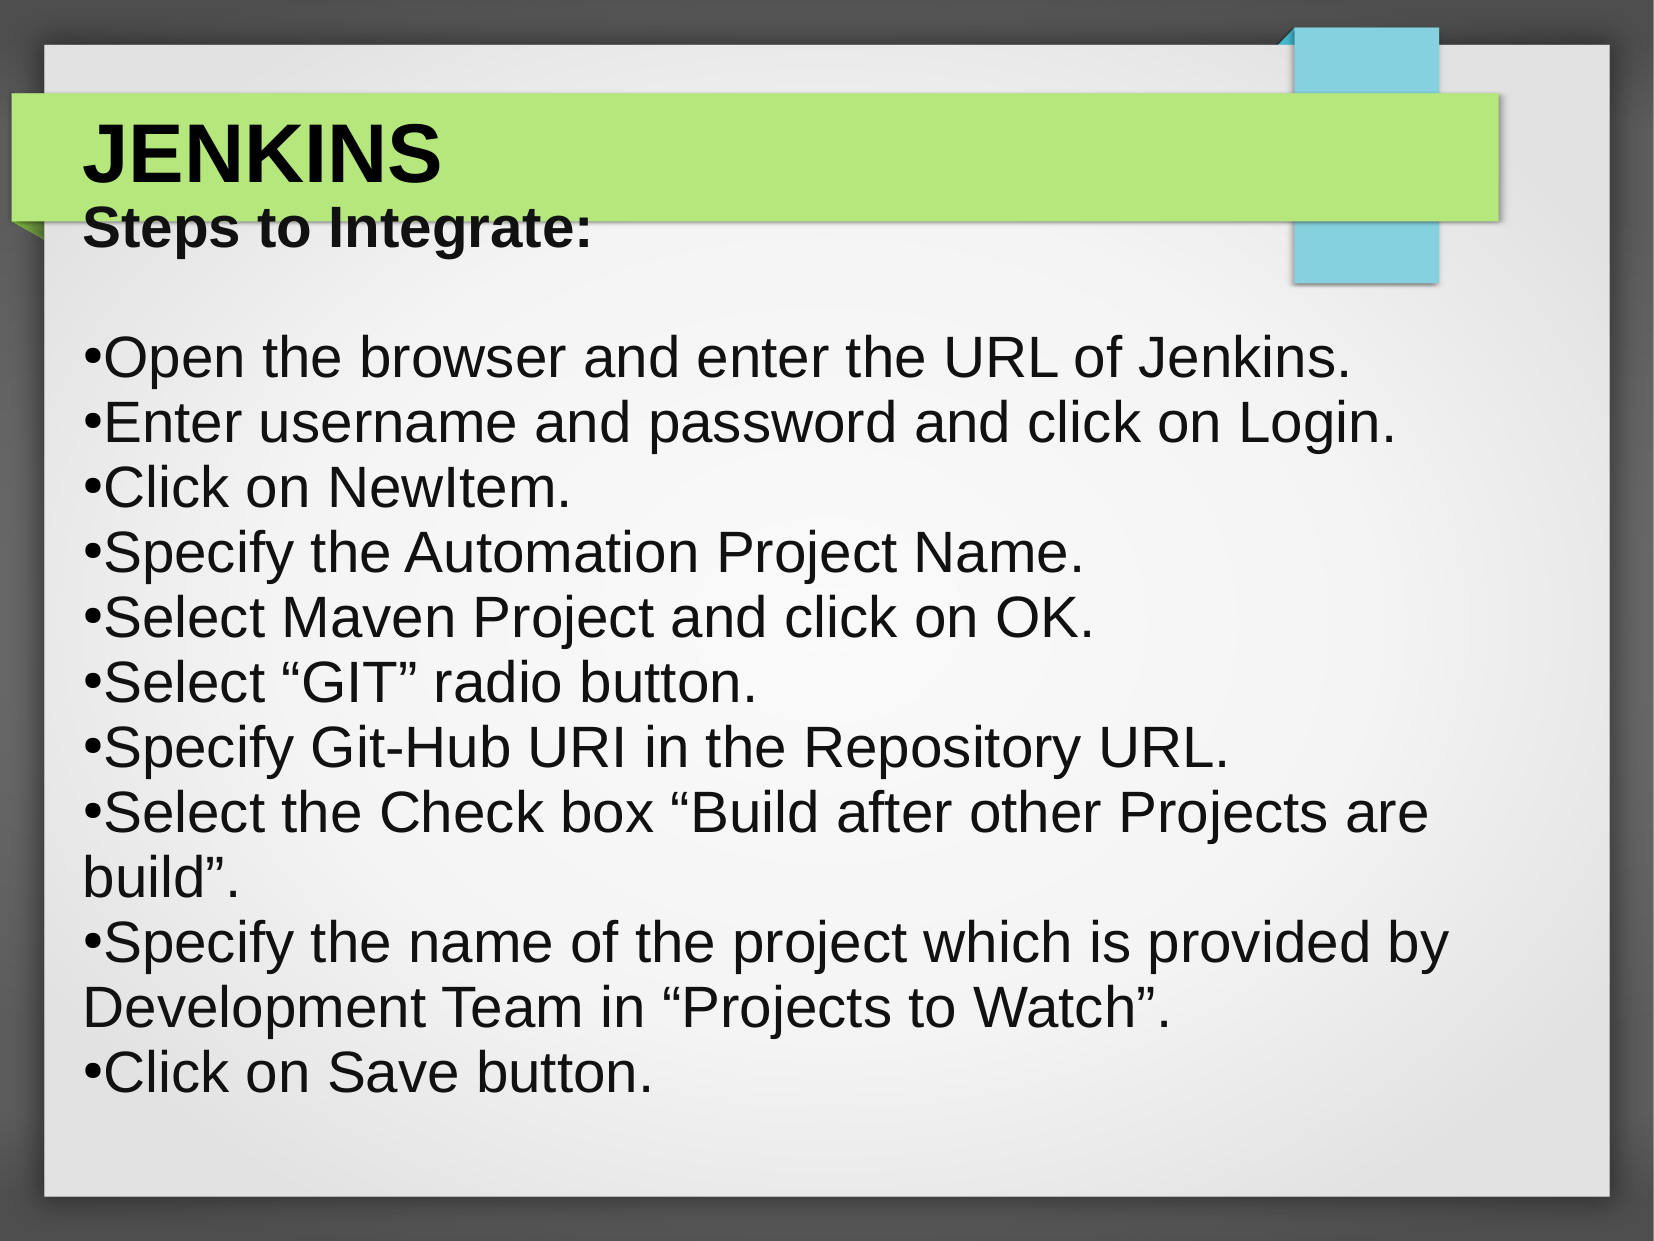

# JENKINS
Steps to Integrate:
Open the browser and enter the URL of Jenkins.
Enter username and password and click on Login.
Click on NewItem.
Specify the Automation Project Name.
Select Maven Project and click on OK.
Select “GIT” radio button.
Specify Git-Hub URI in the Repository URL.
Select the Check box “Build after other Projects are build”.
Specify the name of the project which is provided by Development Team in “Projects to Watch”.
Click on Save button.